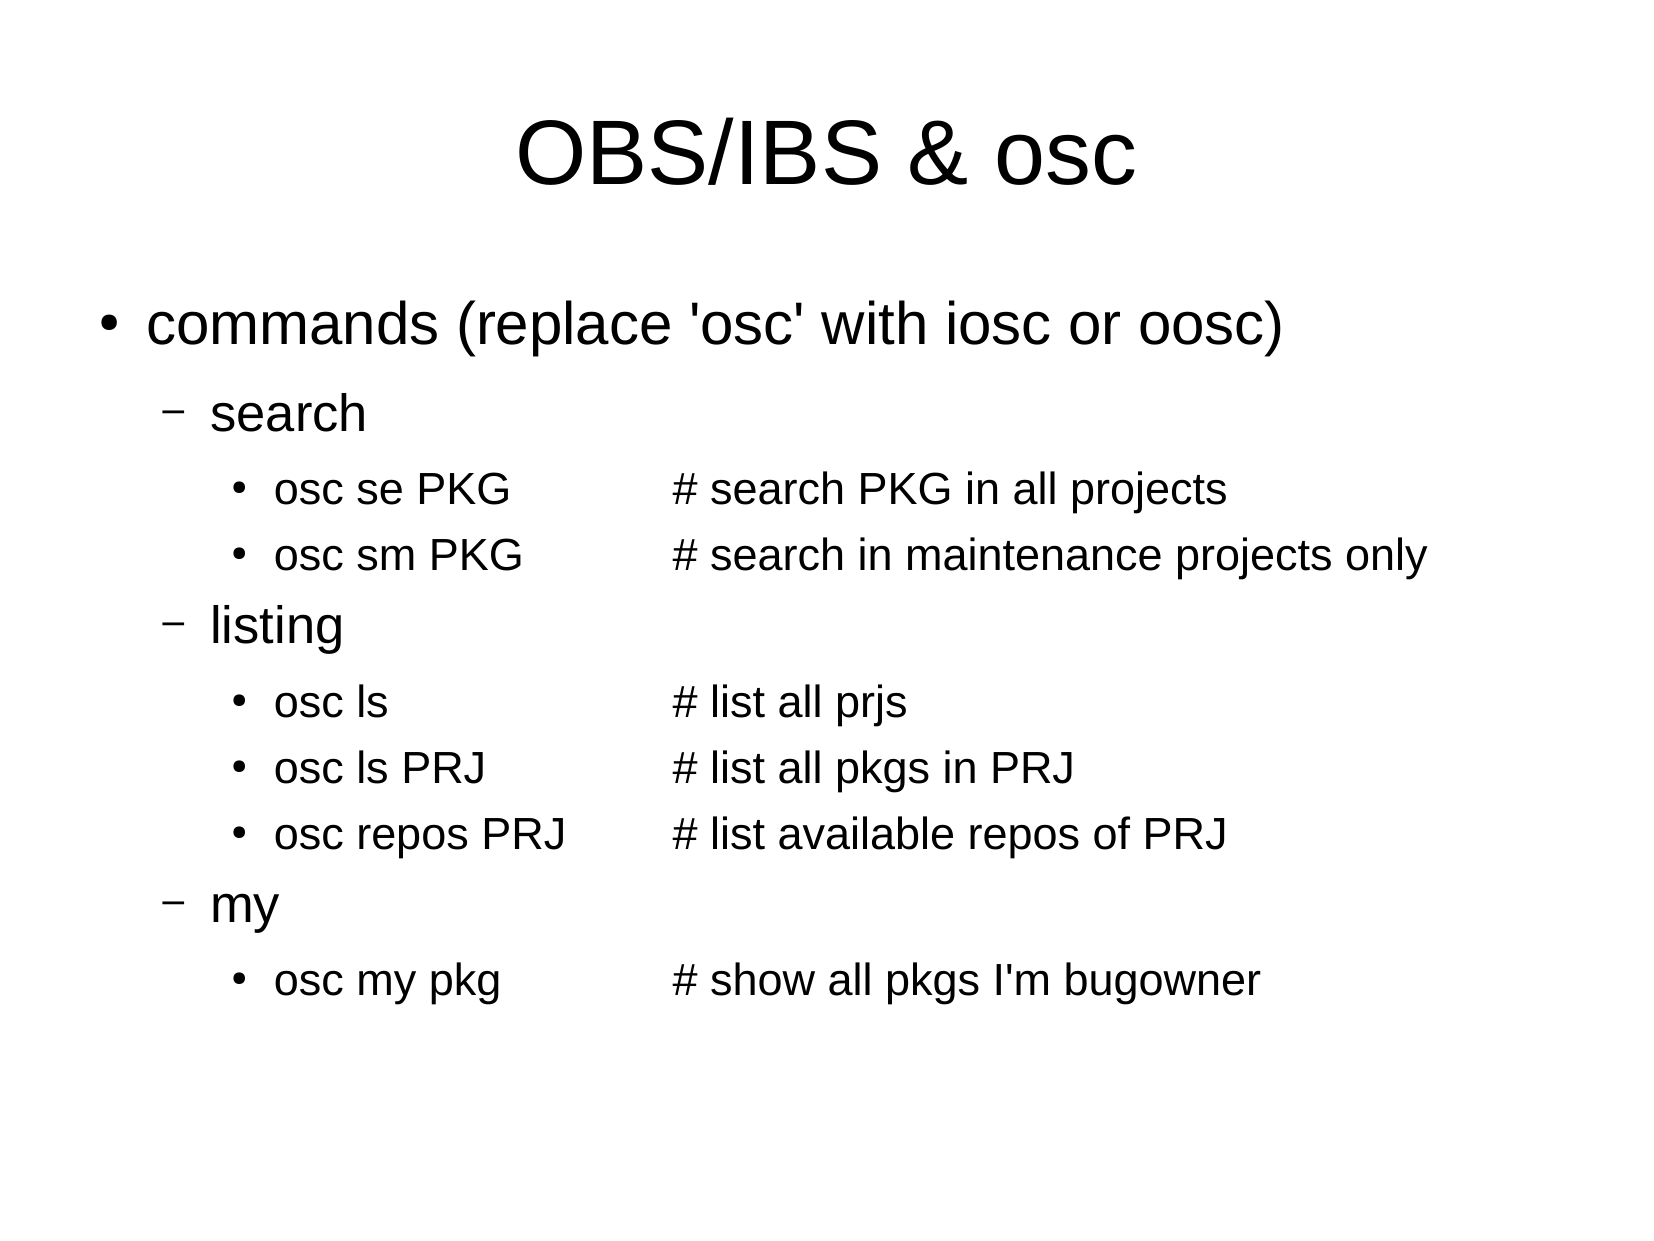

# OBS/IBS & osc
commands (replace 'osc' with iosc or oosc)
search
osc se PKG			# search PKG in all projects
osc sm PKG			# search in maintenance projects only
listing
osc ls					# list all prjs
osc ls PRJ			# list all pkgs in PRJ
osc repos PRJ		# list available repos of PRJ
my
osc my pkg			# show all pkgs I'm bugowner